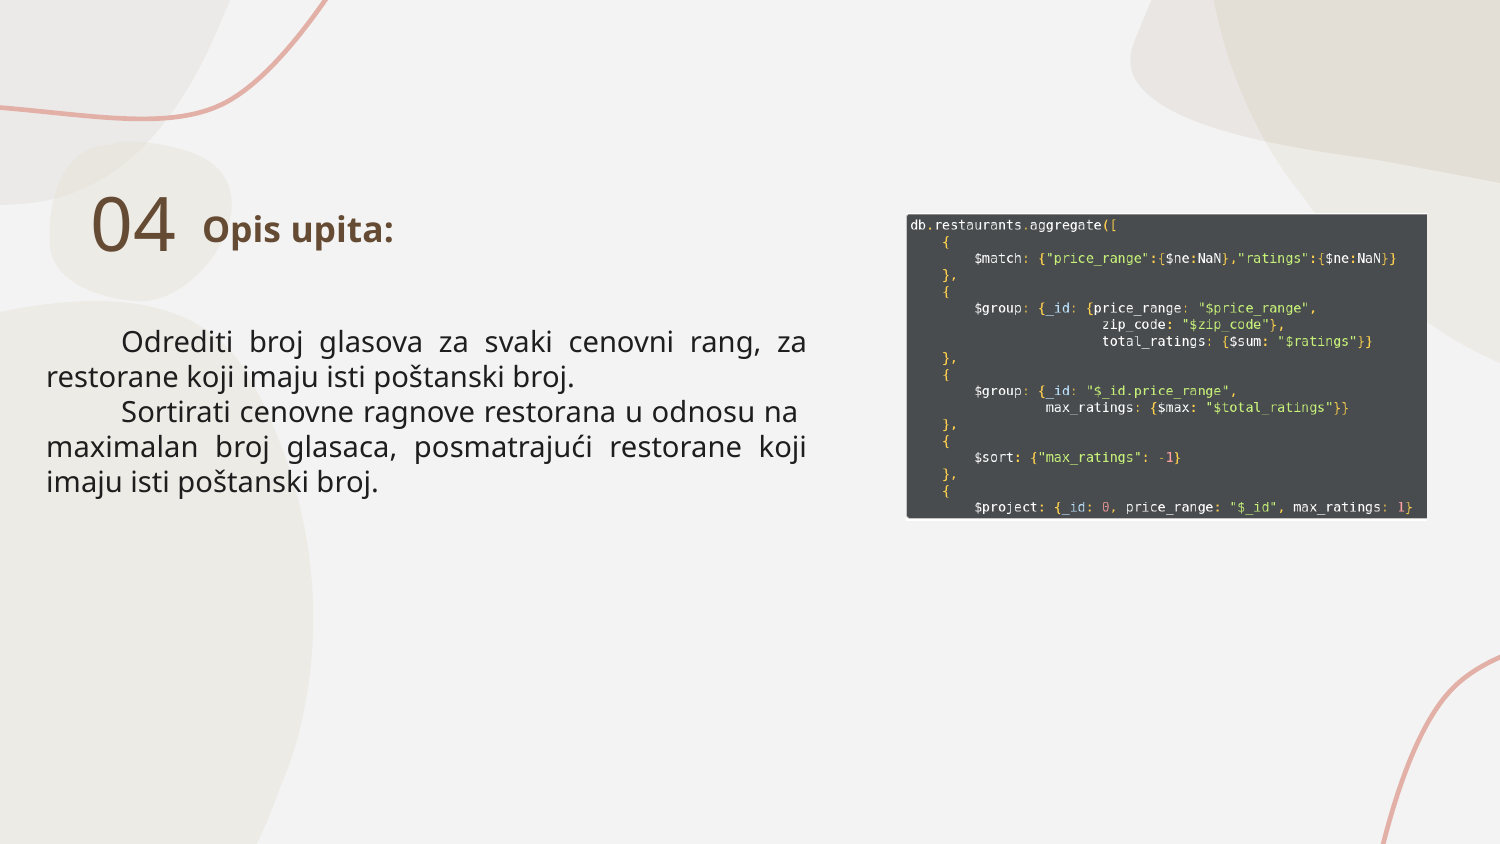

04
Opis upita:
# Odrediti broj glasova za svaki cenovni rang, za restorane koji imaju isti poštanski broj.
Sortirati cenovne ragnove restorana u odnosu na maximalan broj glasaca, posmatrajući restorane koji imaju isti poštanski broj.